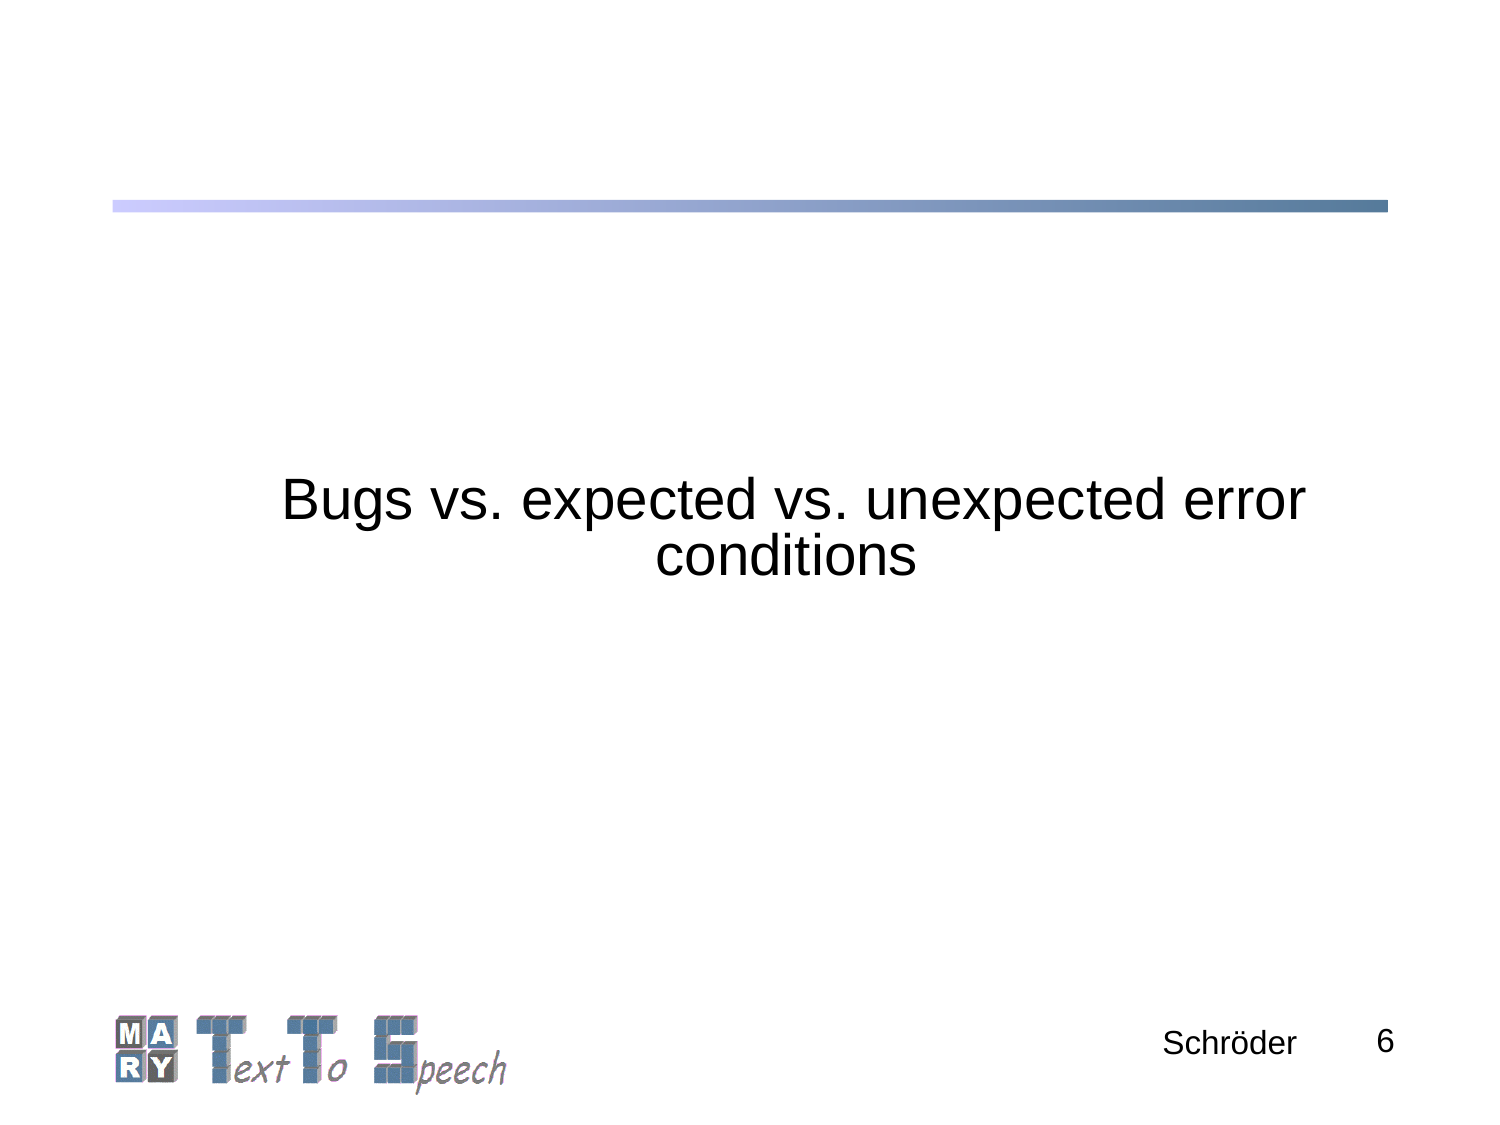

# Bugs vs. expected vs. unexpected error conditions